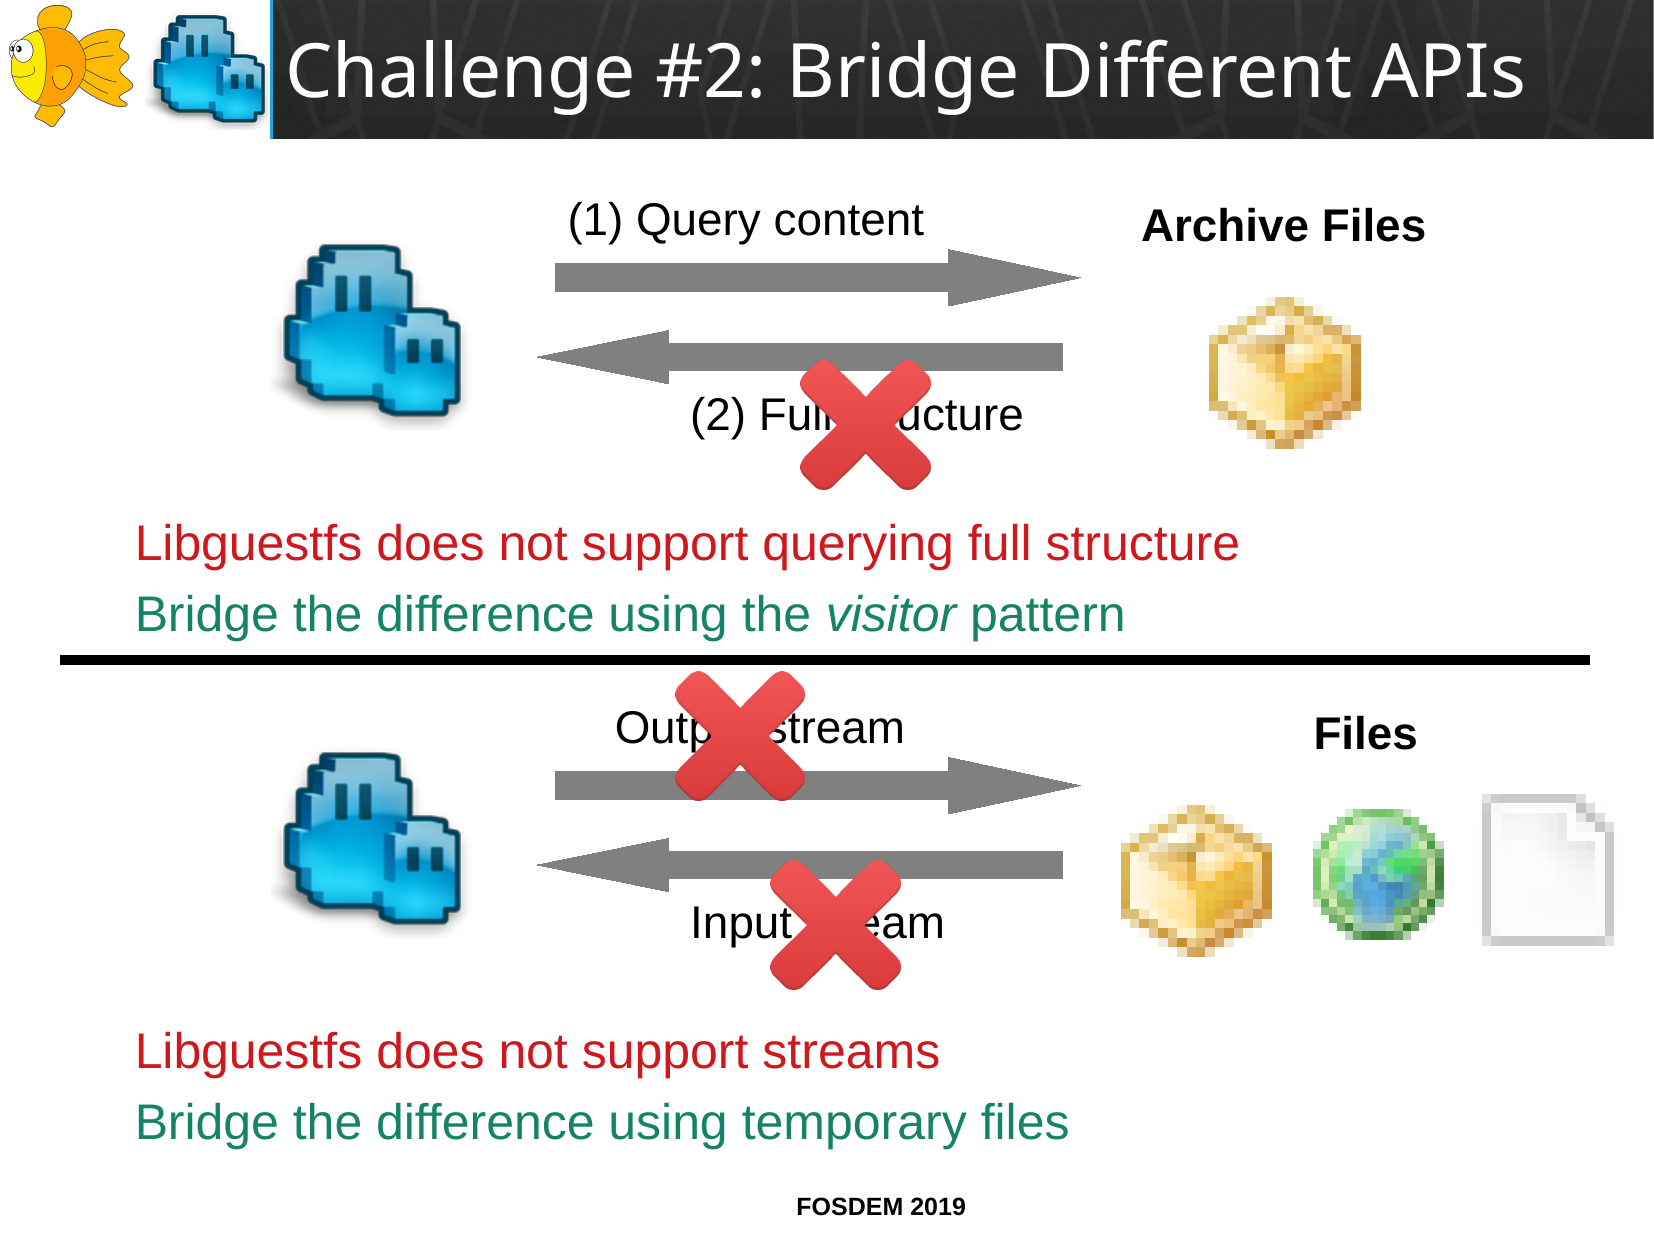

# Challenge #2: Bridge Different APIs
(1) Query content
Archive Files
(2) Full structure
Libguestfs does not support querying full structure
Bridge the difference using the visitor pattern
Output stream
 Files
Input stream
Libguestfs does not support streams
Bridge the difference using temporary files